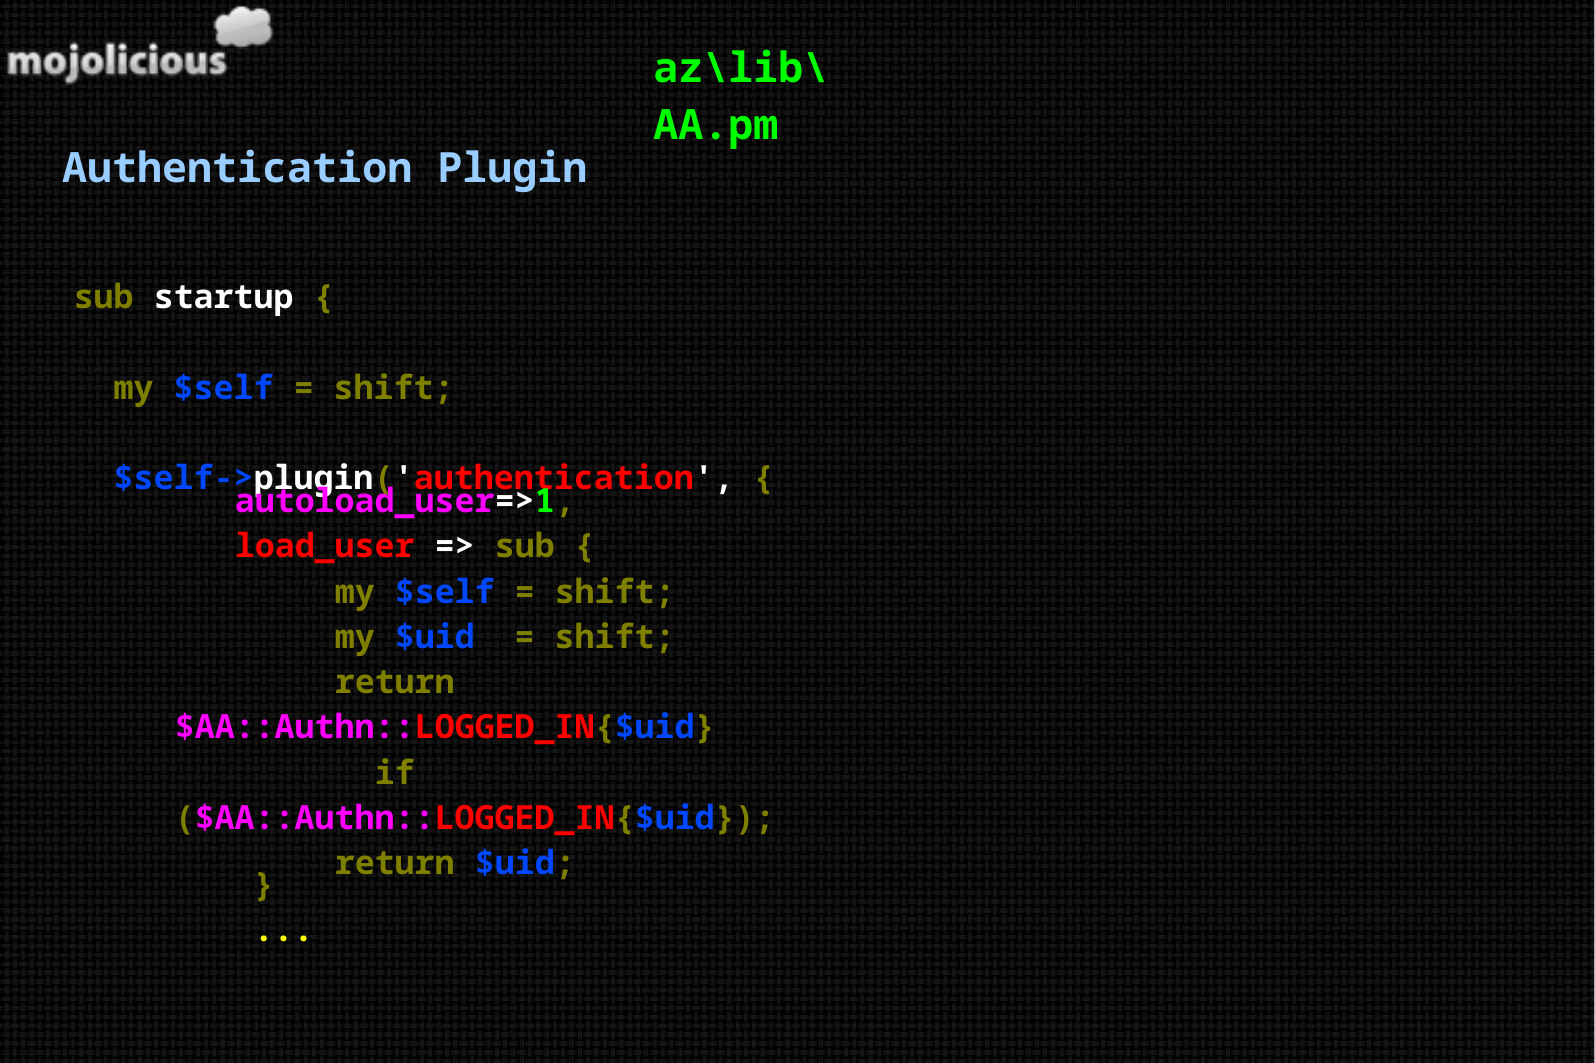

az\lib\AA.pm
Authentication Plugin
sub startup {
 my $self = shift;
 $self->plugin('authentication', {
 }
 ...
 autoload_user=>1,
 load_user => sub {
 my $self = shift;
 my $uid = shift;
 return $AA::Authn::LOGGED_IN{$uid}
 if ($AA::Authn::LOGGED_IN{$uid});
 return $uid;